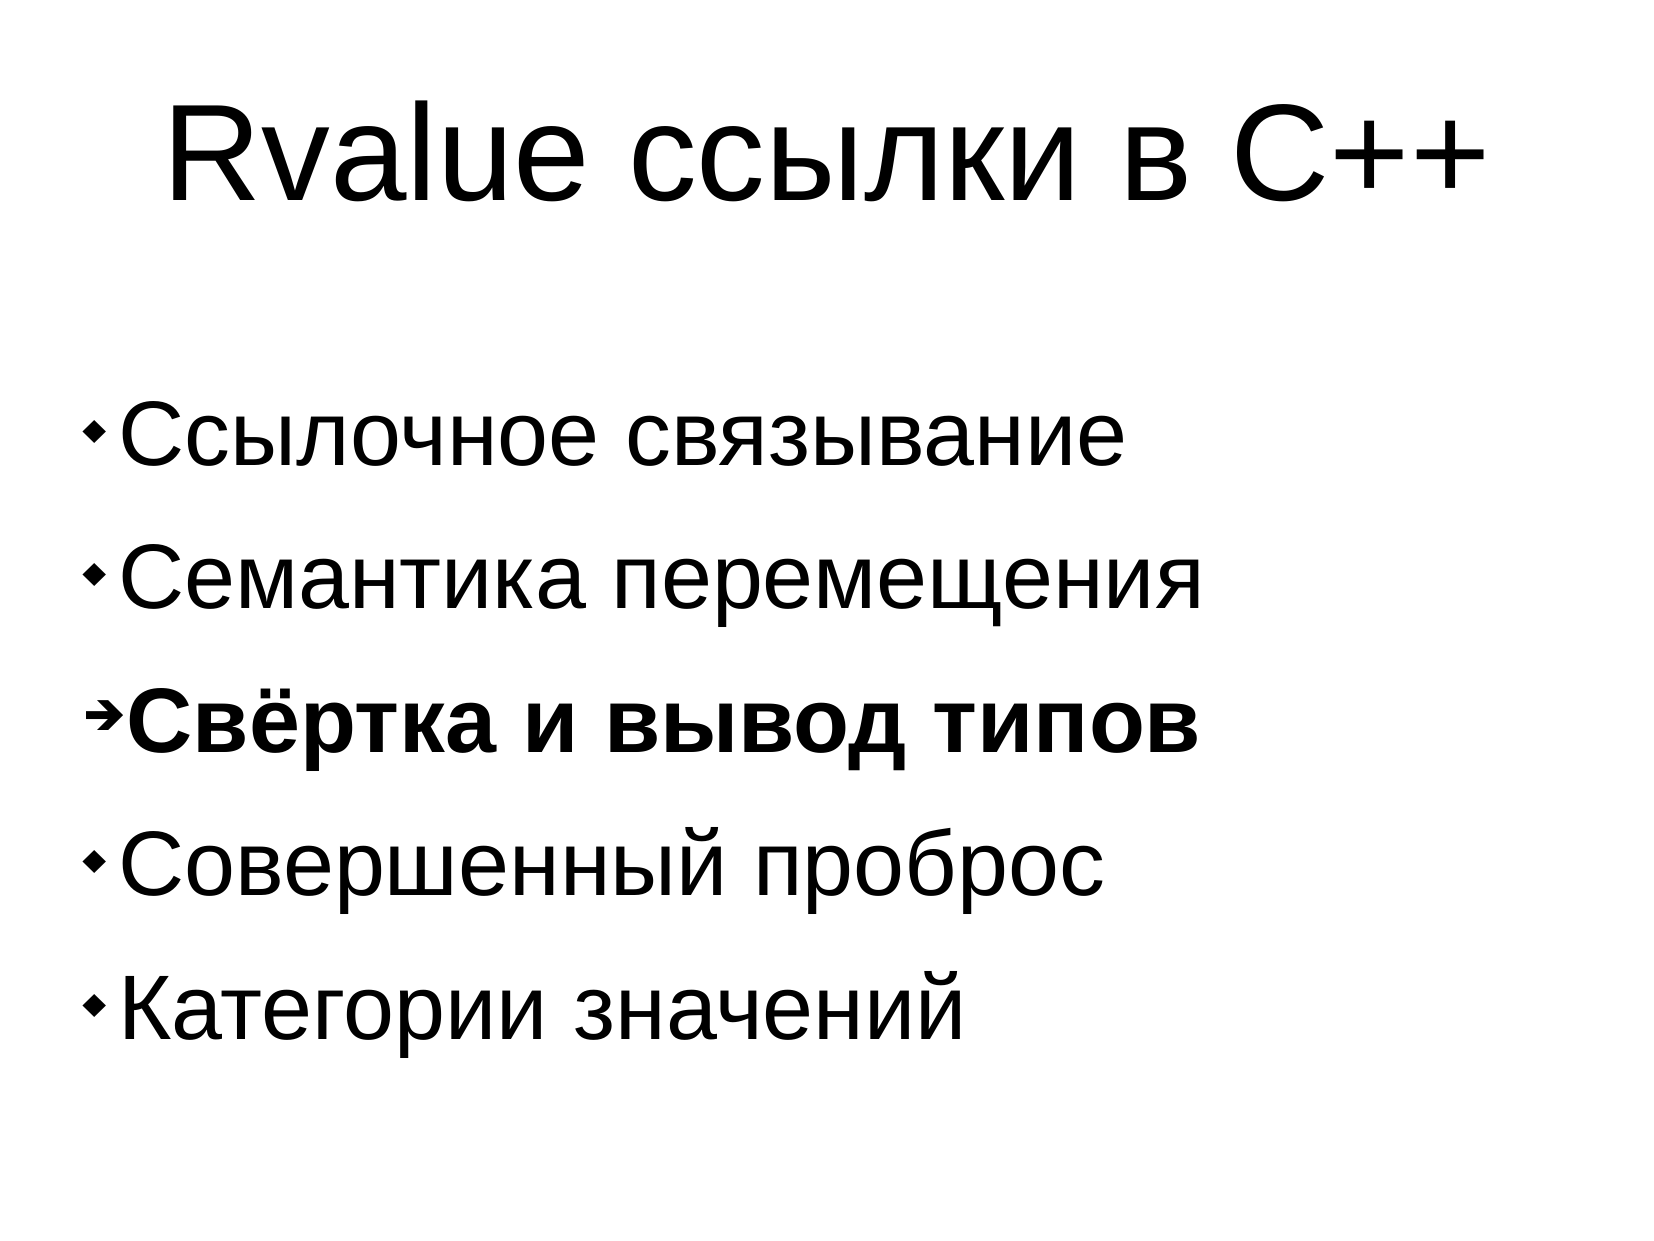

# Rvalue ссылки в C++
Ссылочное связывание
Семантика перемещения
Свёртка и вывод типов
Совершенный проброс
Категории значений